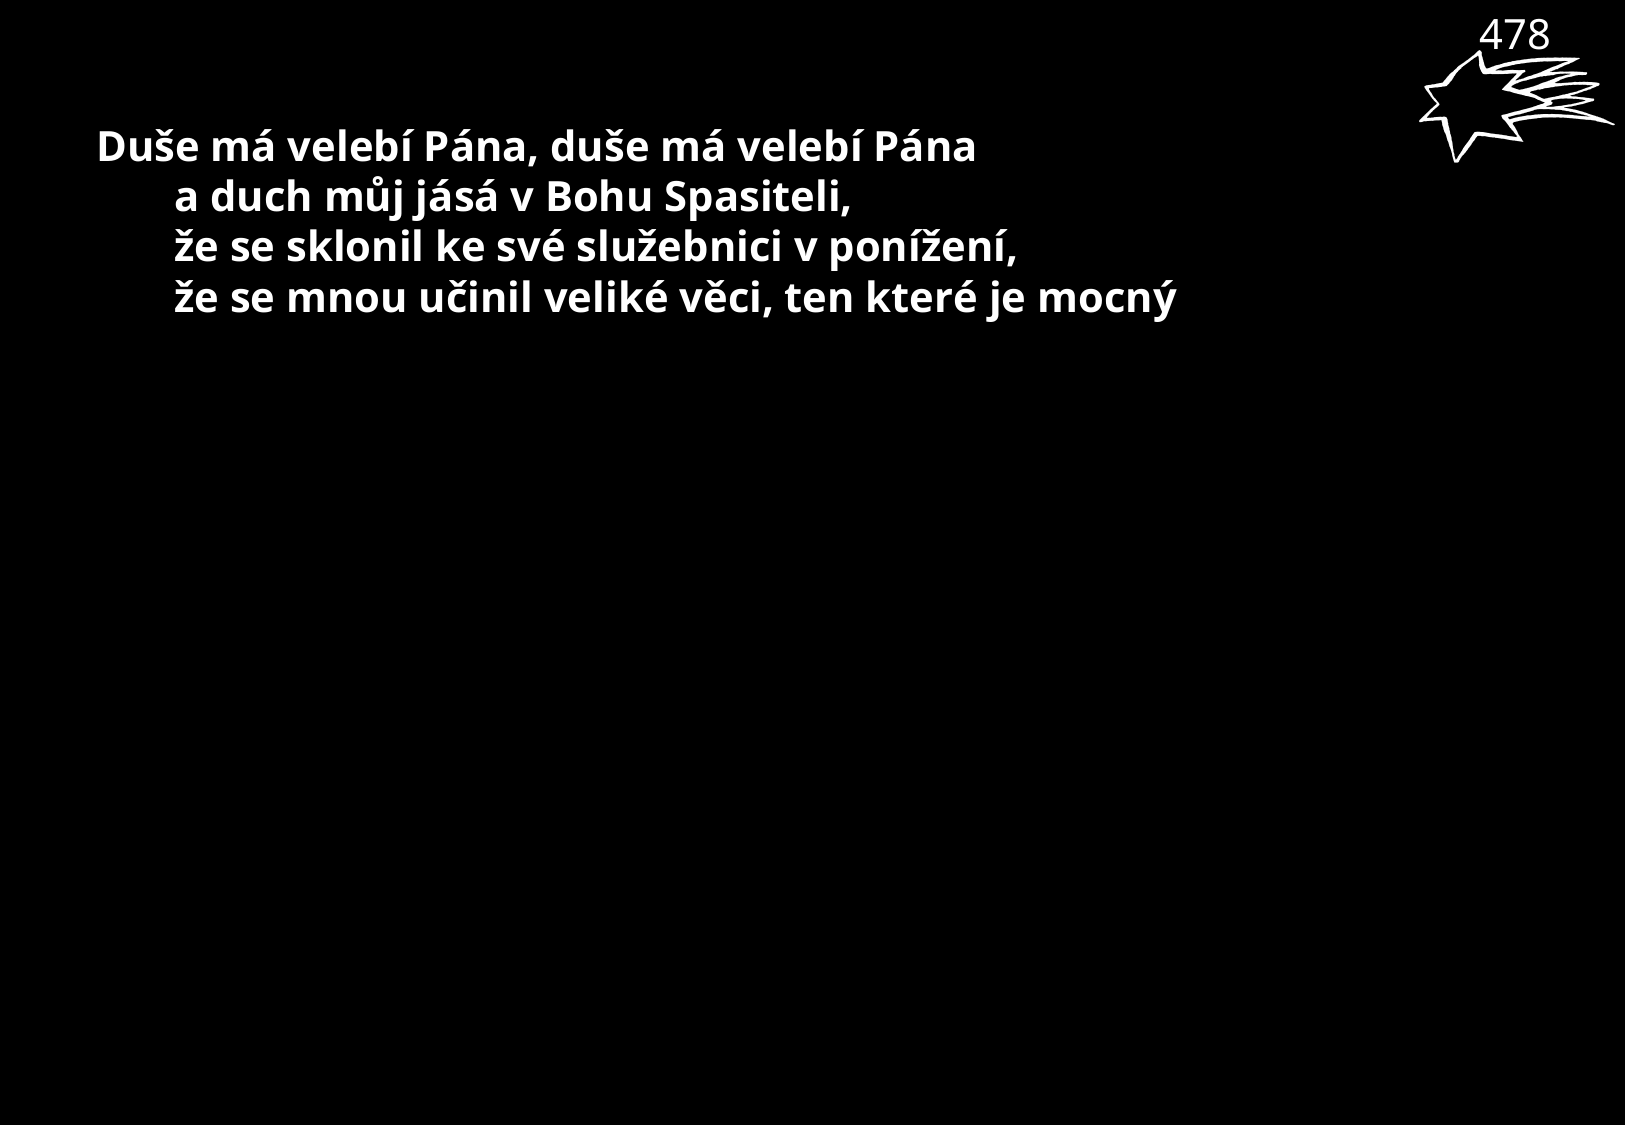

478
# Duše má velebí Pána, duše má velebí Pána a duch můj jásá v Bohu Spasiteli, že se sklonil ke své služebnici v ponížení, že se mnou učinil veliké věci, ten které je mocný